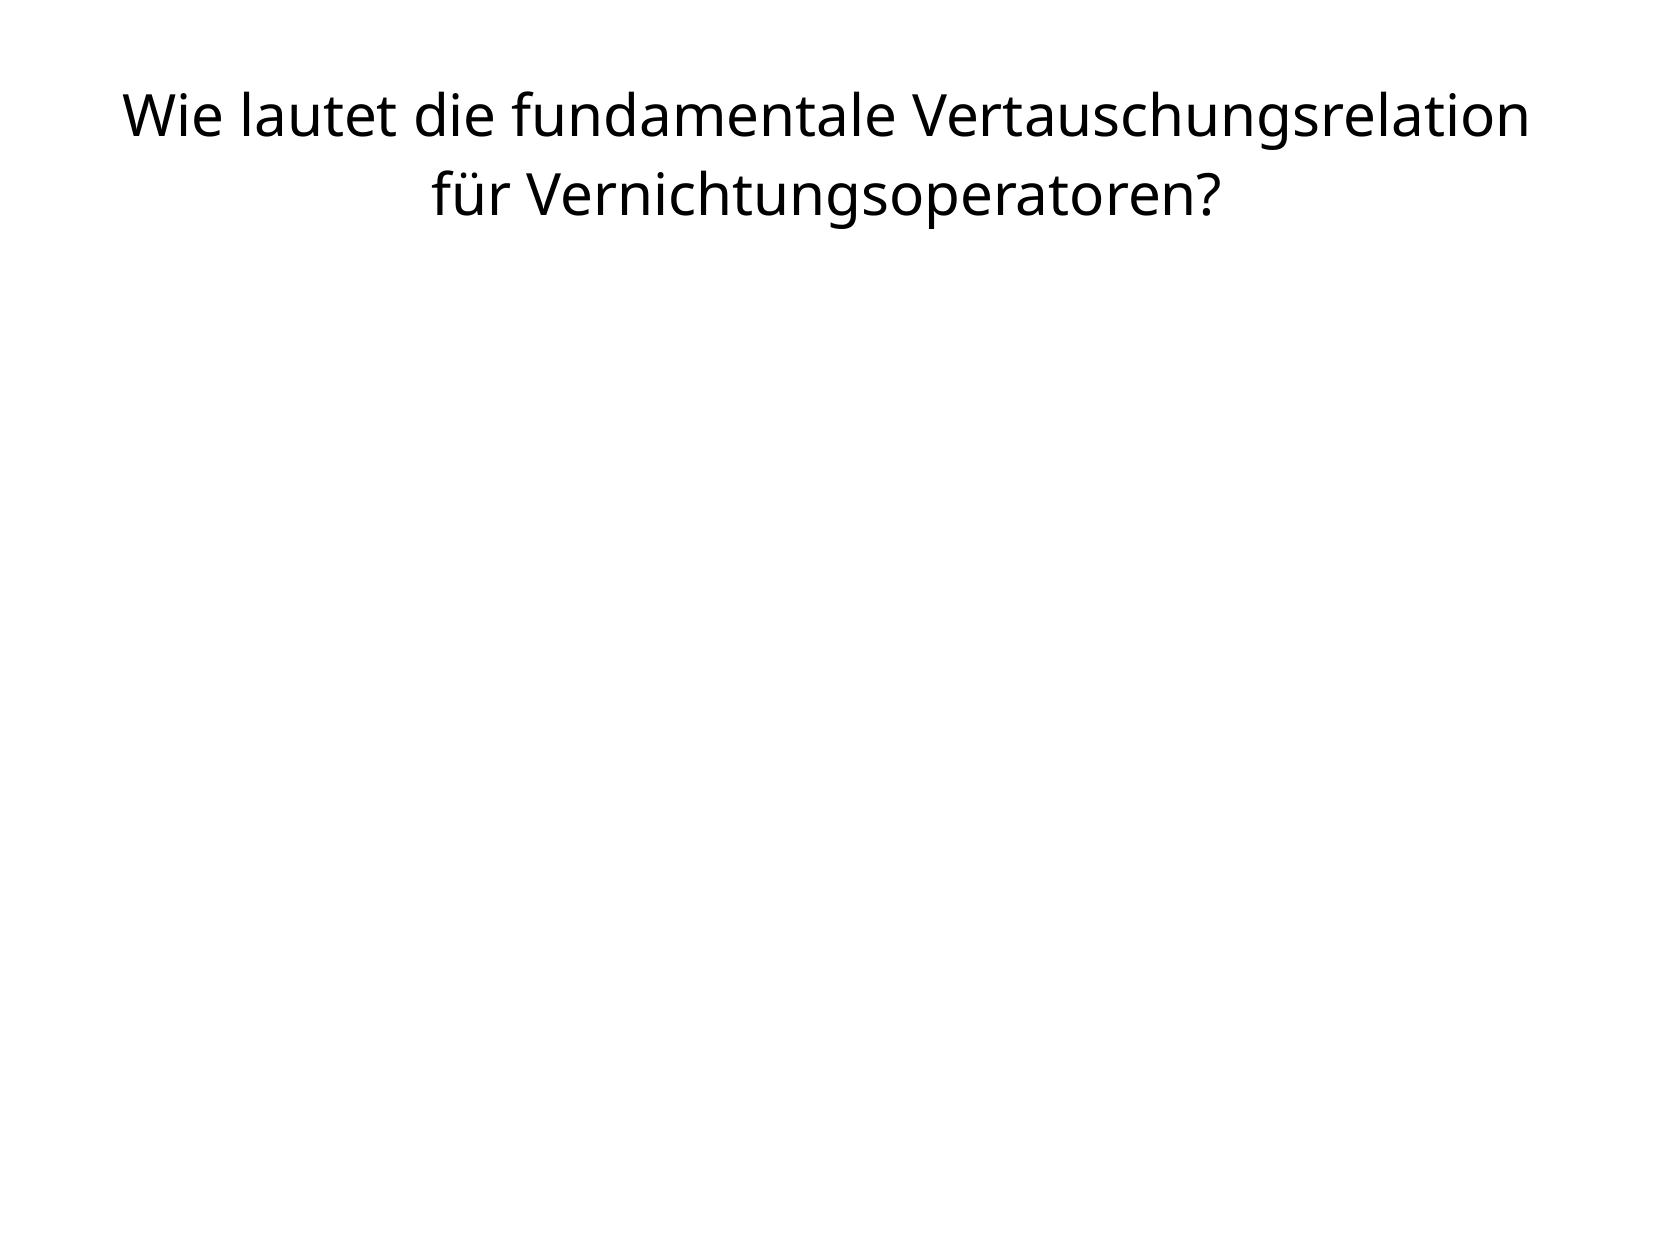

# Wie lautet die fundamentale Vertauschungsrelation für Vernichtungsoperatoren?